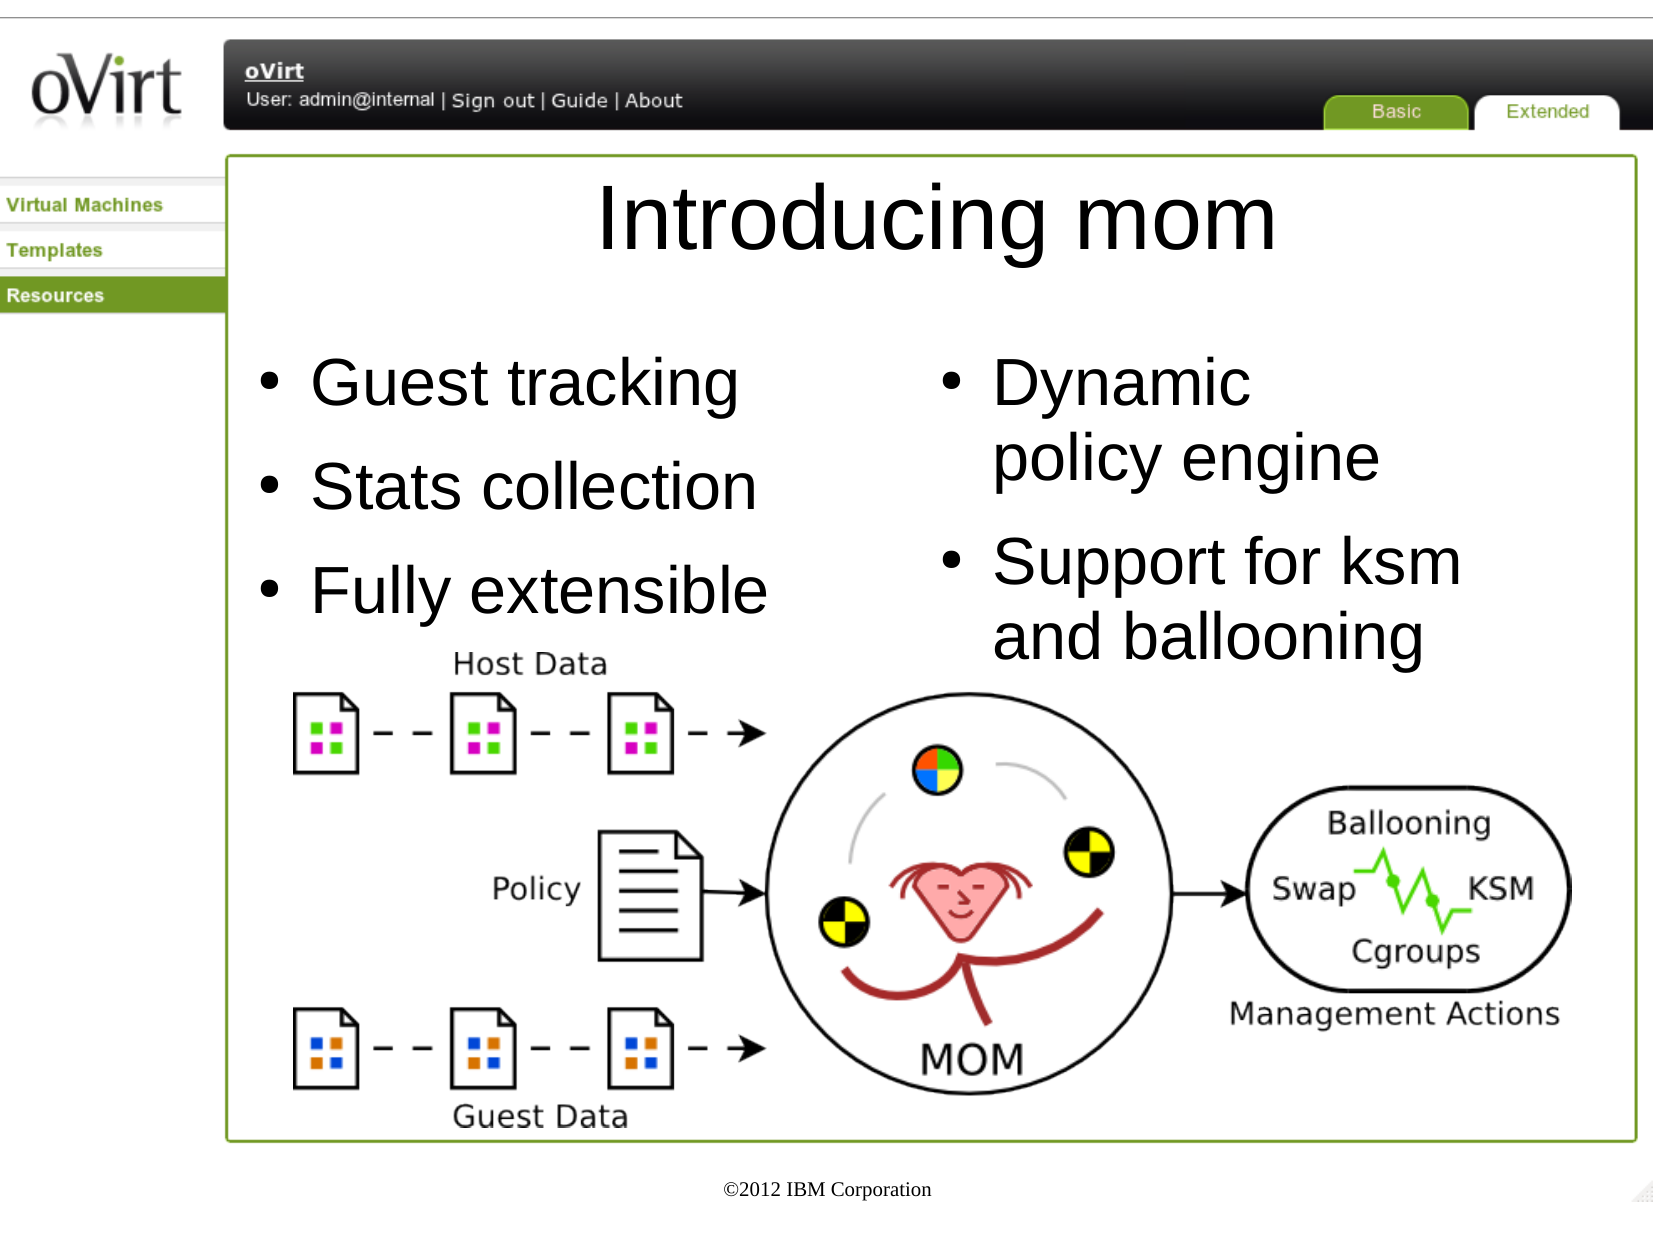

# Introducing mom
Guest tracking
Stats collection
Fully extensible
Dynamic
policy engine
Support for ksm and ballooning